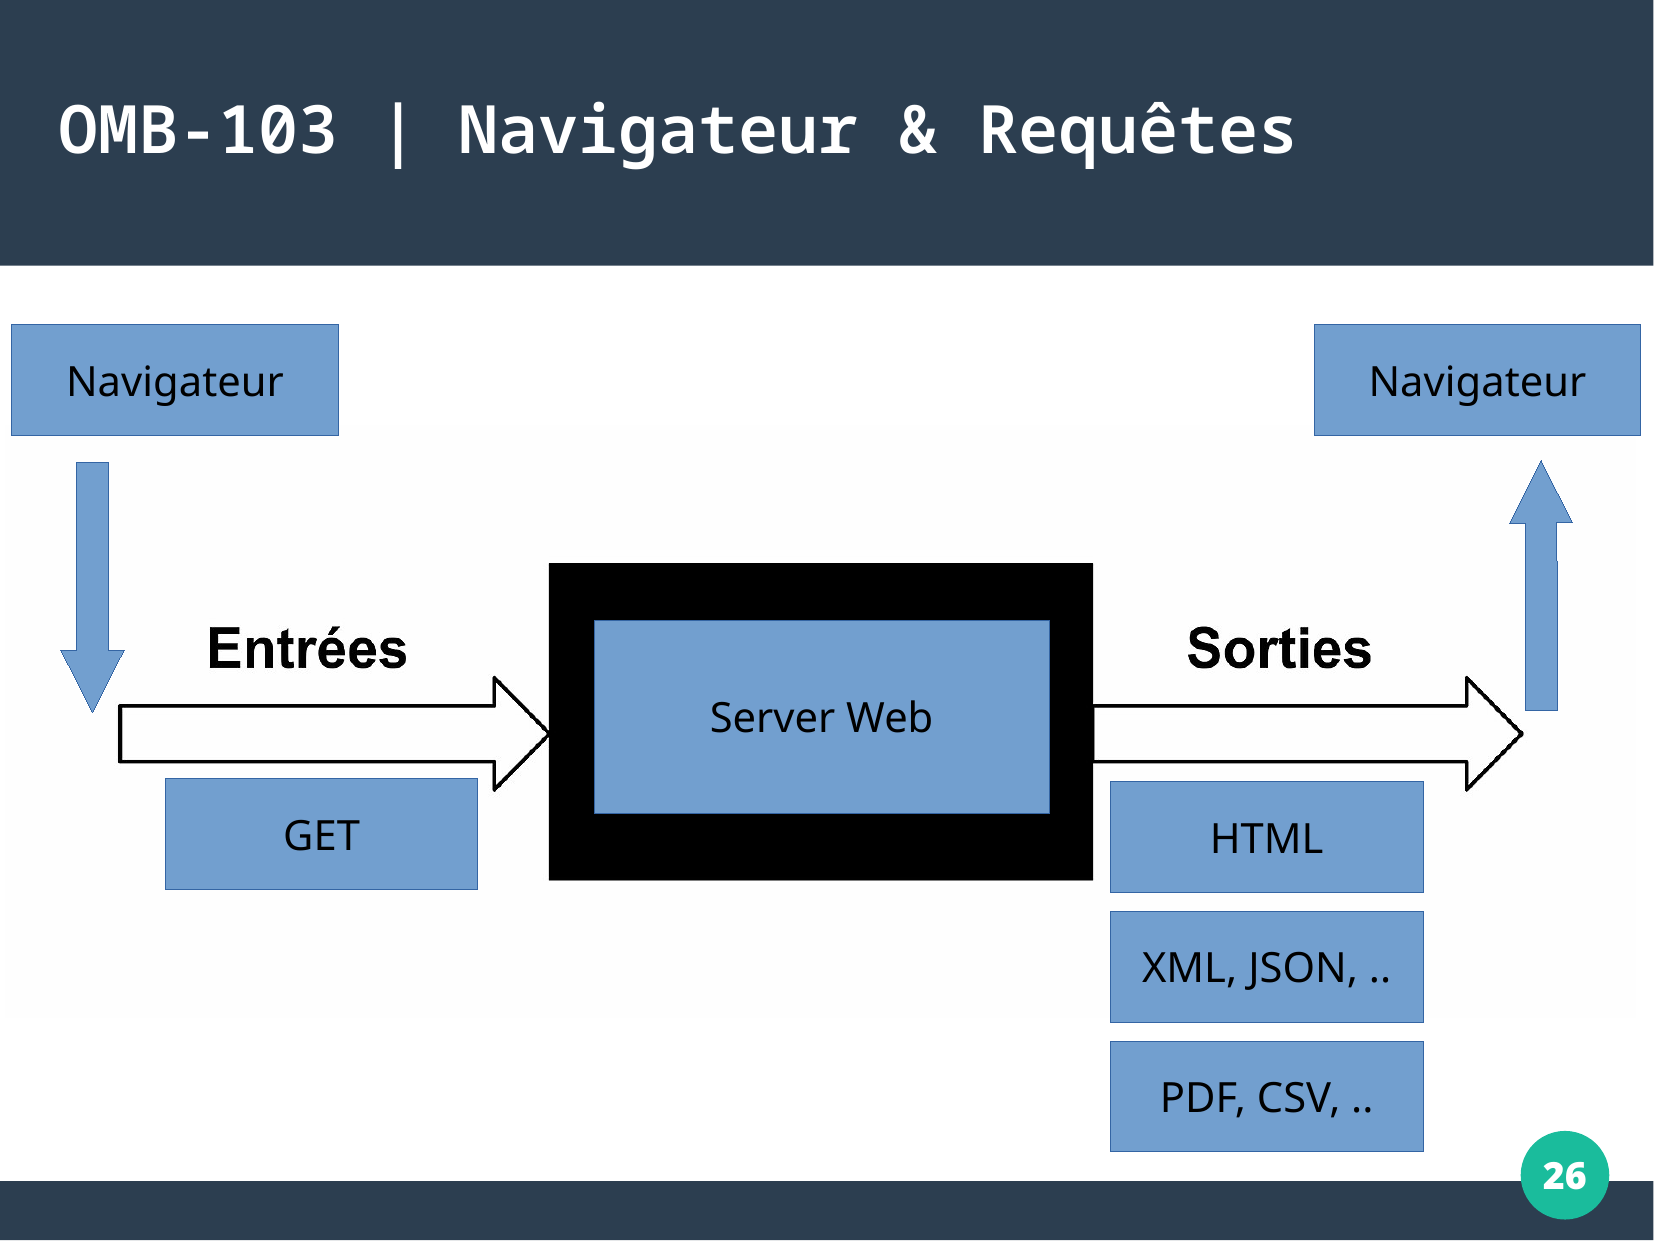

# OMB-103 | Navigateur & Requêtes
Navigateur
Navigateur
Server Web
GET
HTML
XML, JSON, ..
PDF, CSV, ..
26